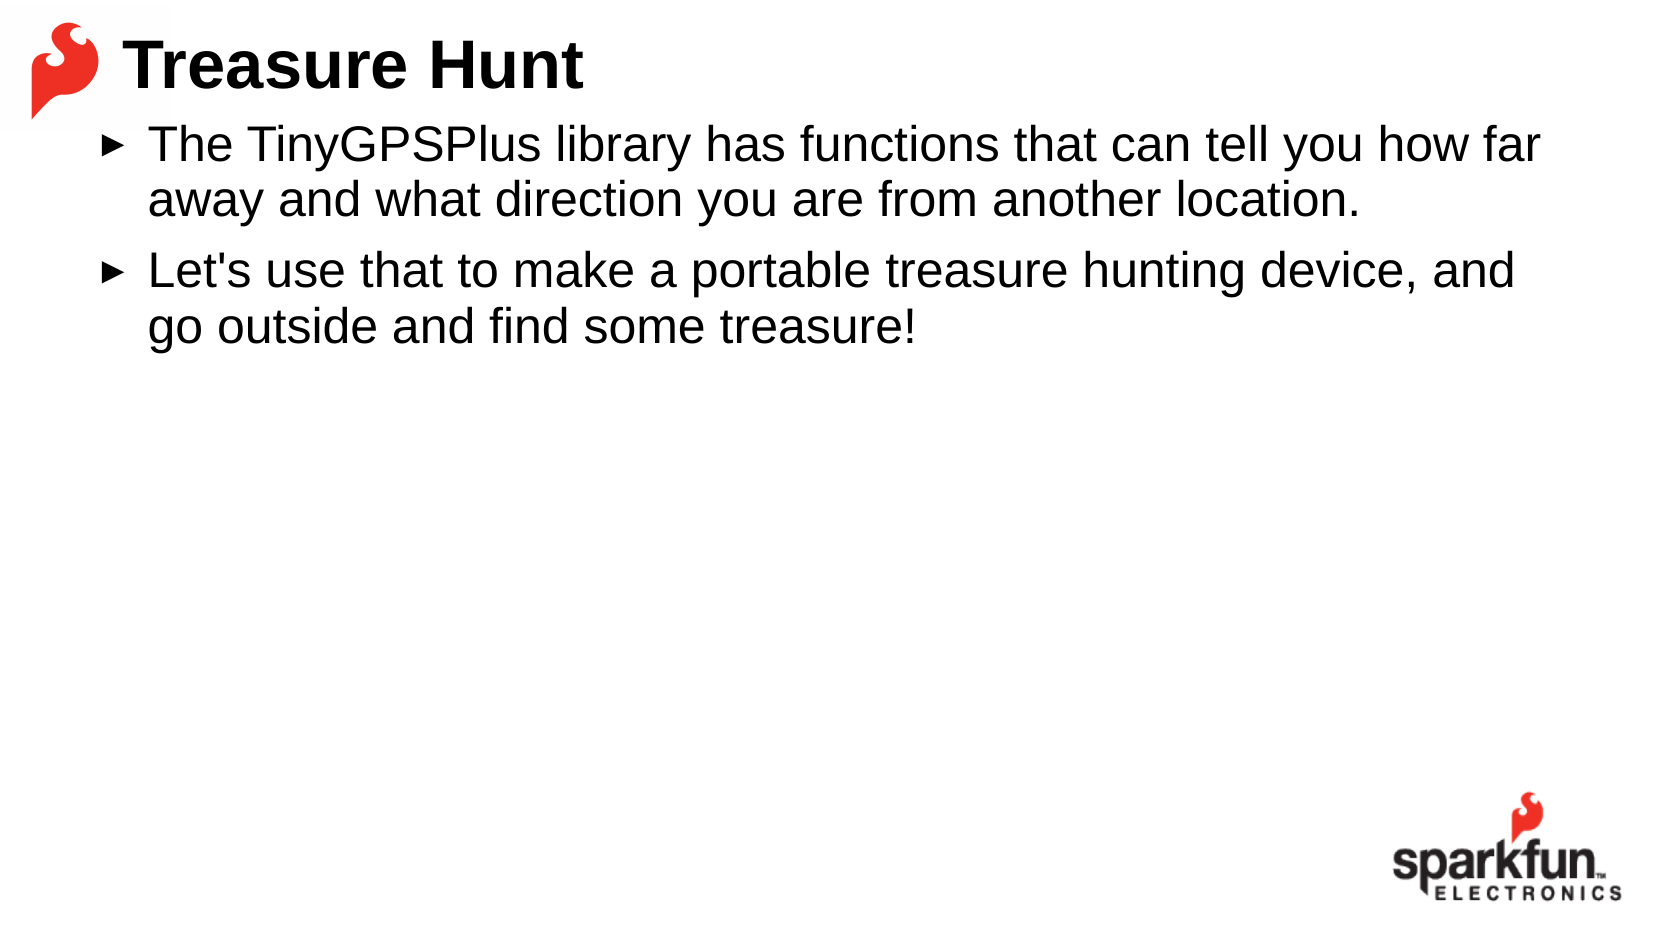

# Treasure Hunt
The TinyGPSPlus library has functions that can tell you how far away and what direction you are from another location.
Let's use that to make a portable treasure hunting device, and go outside and find some treasure!